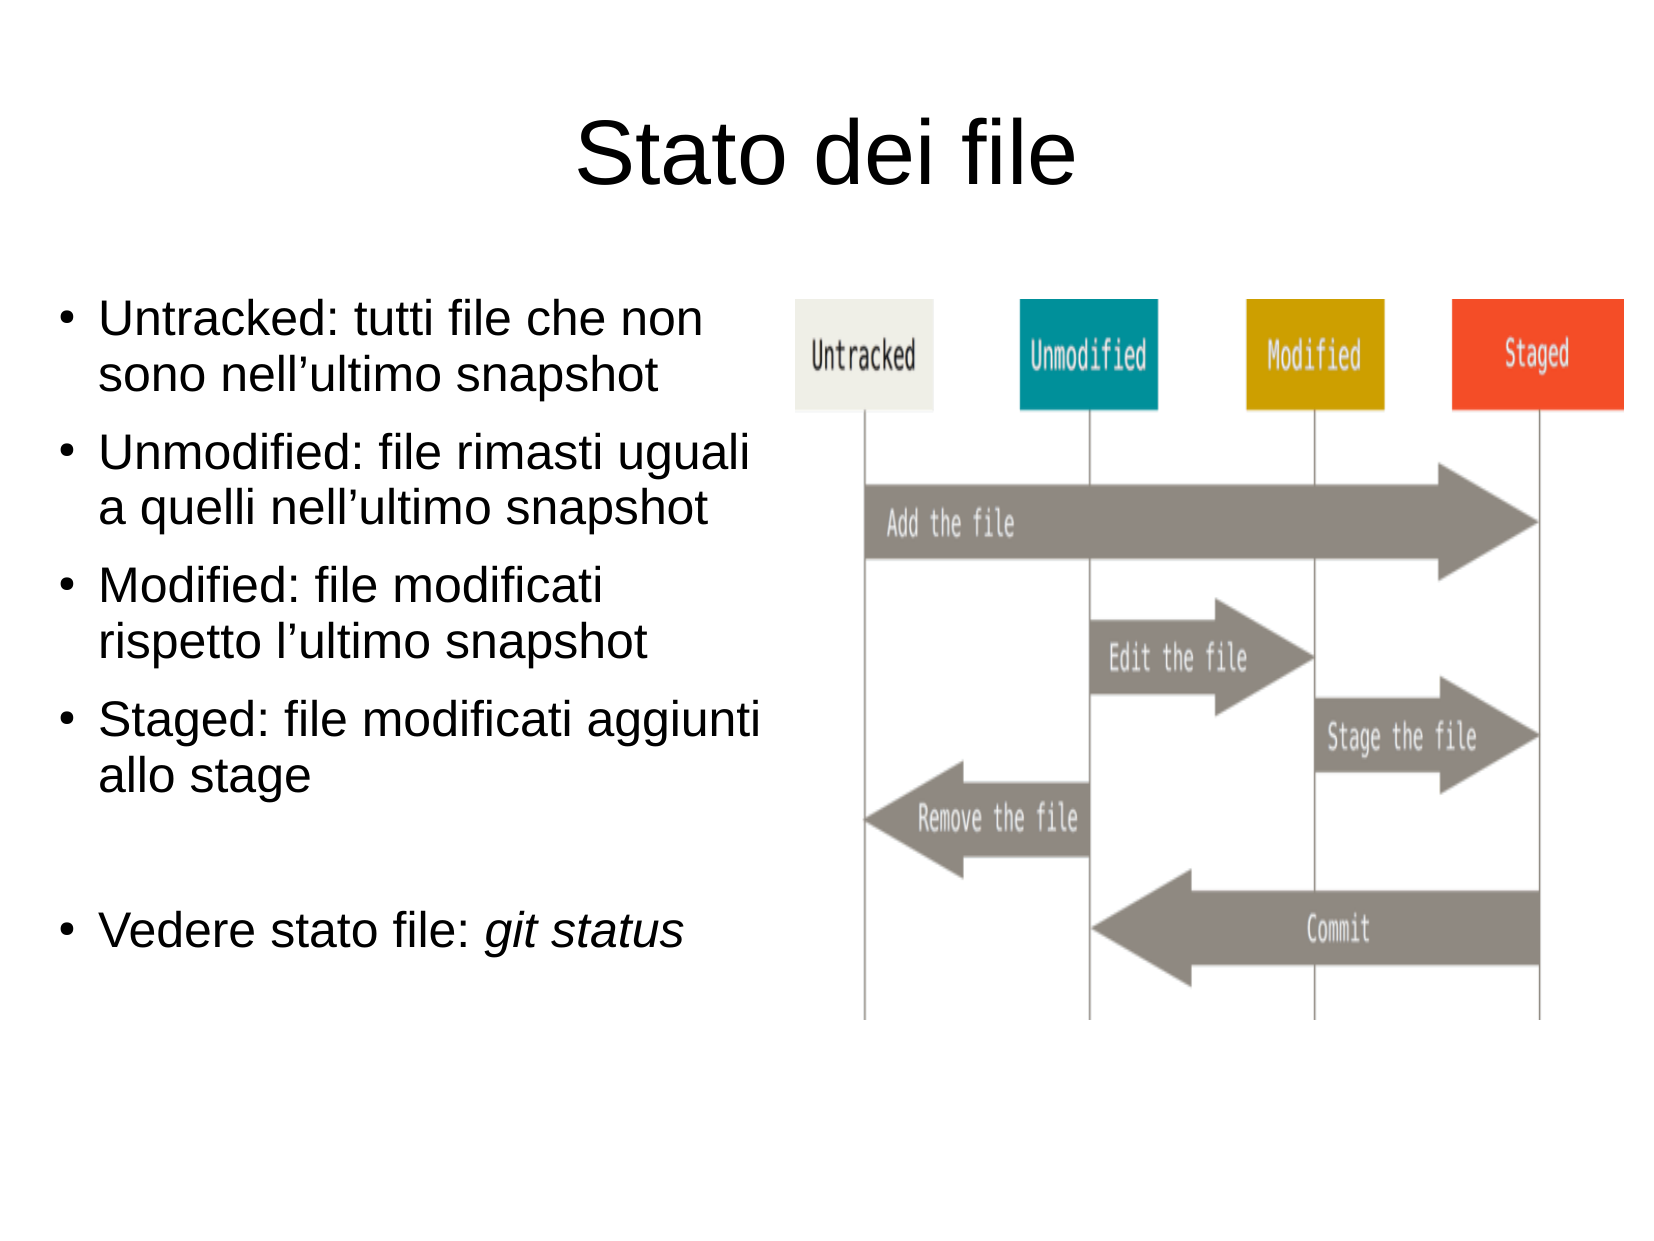

# Stato dei file
Untracked: tutti file che non sono nell’ultimo snapshot
Unmodified: file rimasti uguali a quelli nell’ultimo snapshot
Modified: file modificati rispetto l’ultimo snapshot
Staged: file modificati aggiunti allo stage
Vedere stato file: git status